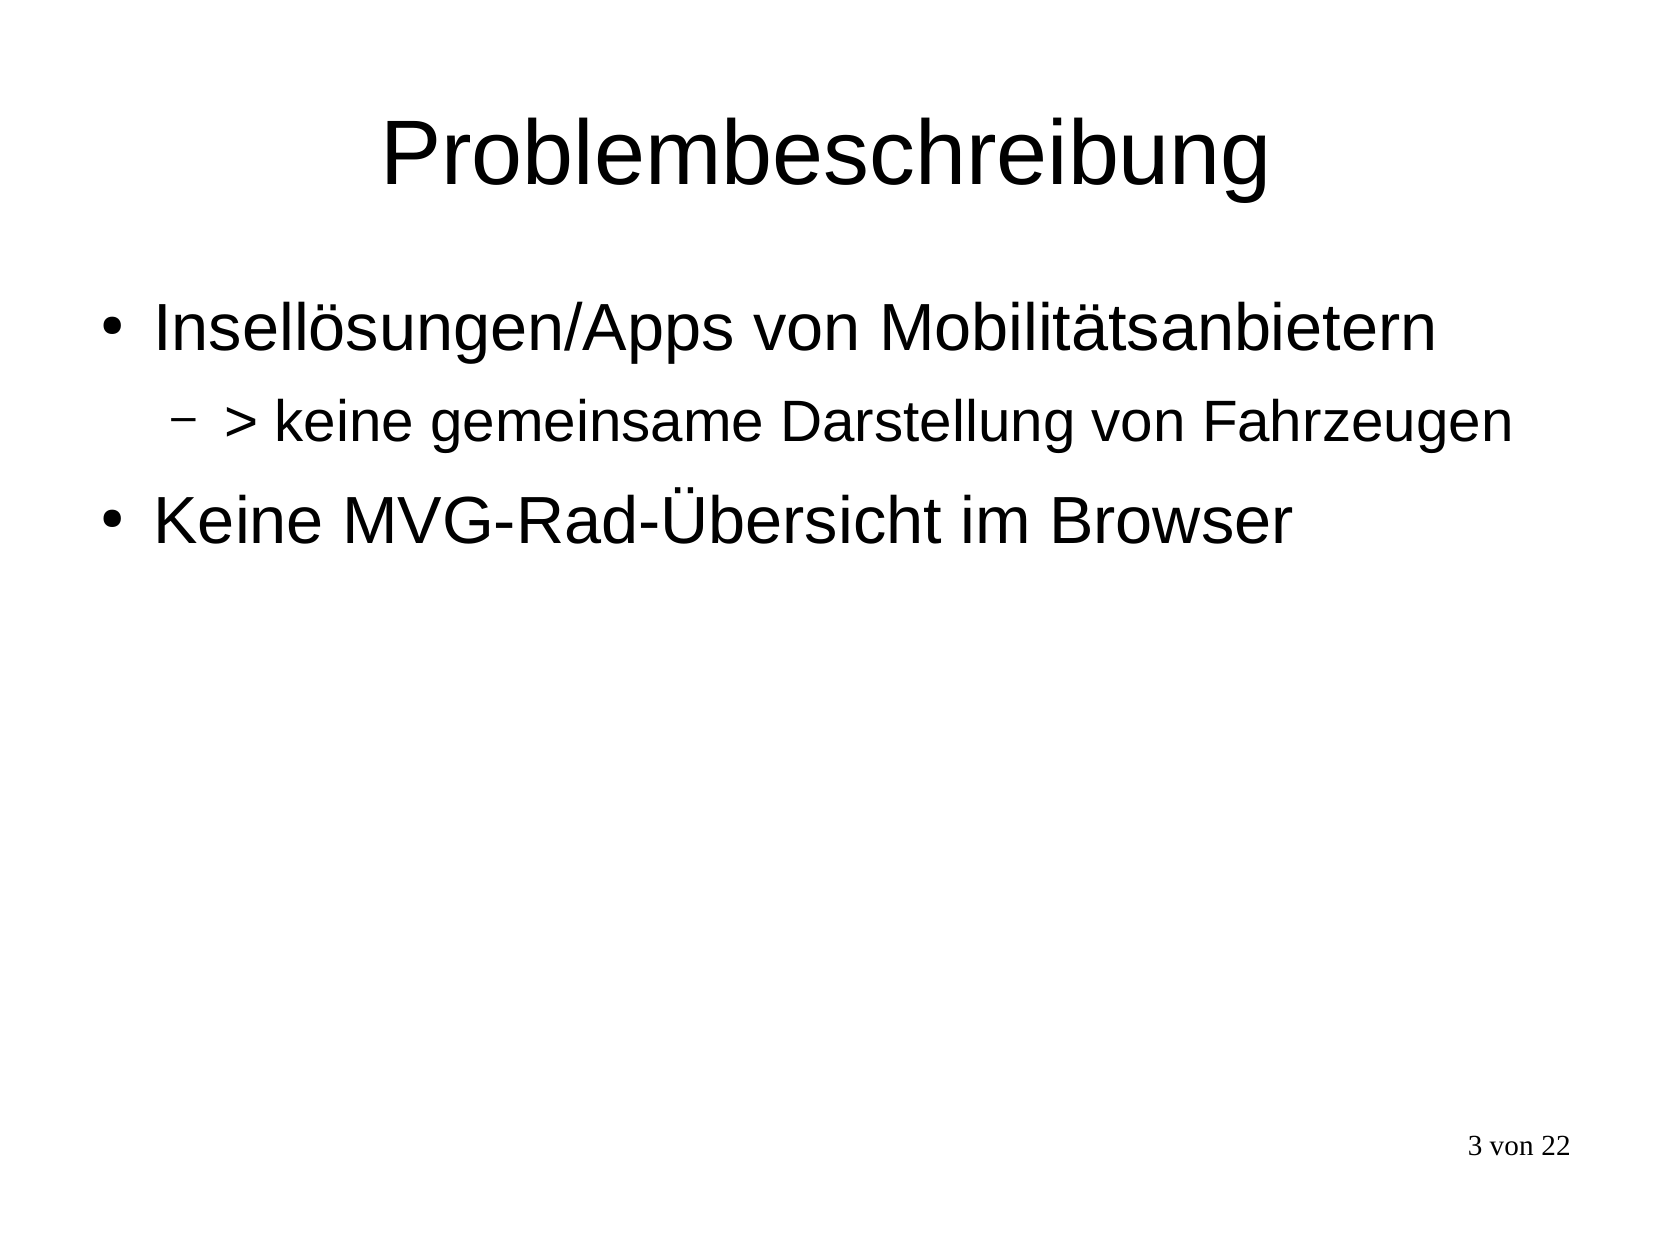

# Problembeschreibung
Insellösungen/Apps von Mobilitätsanbietern
> keine gemeinsame Darstellung von Fahrzeugen
Keine MVG-Rad-Übersicht im Browser
3